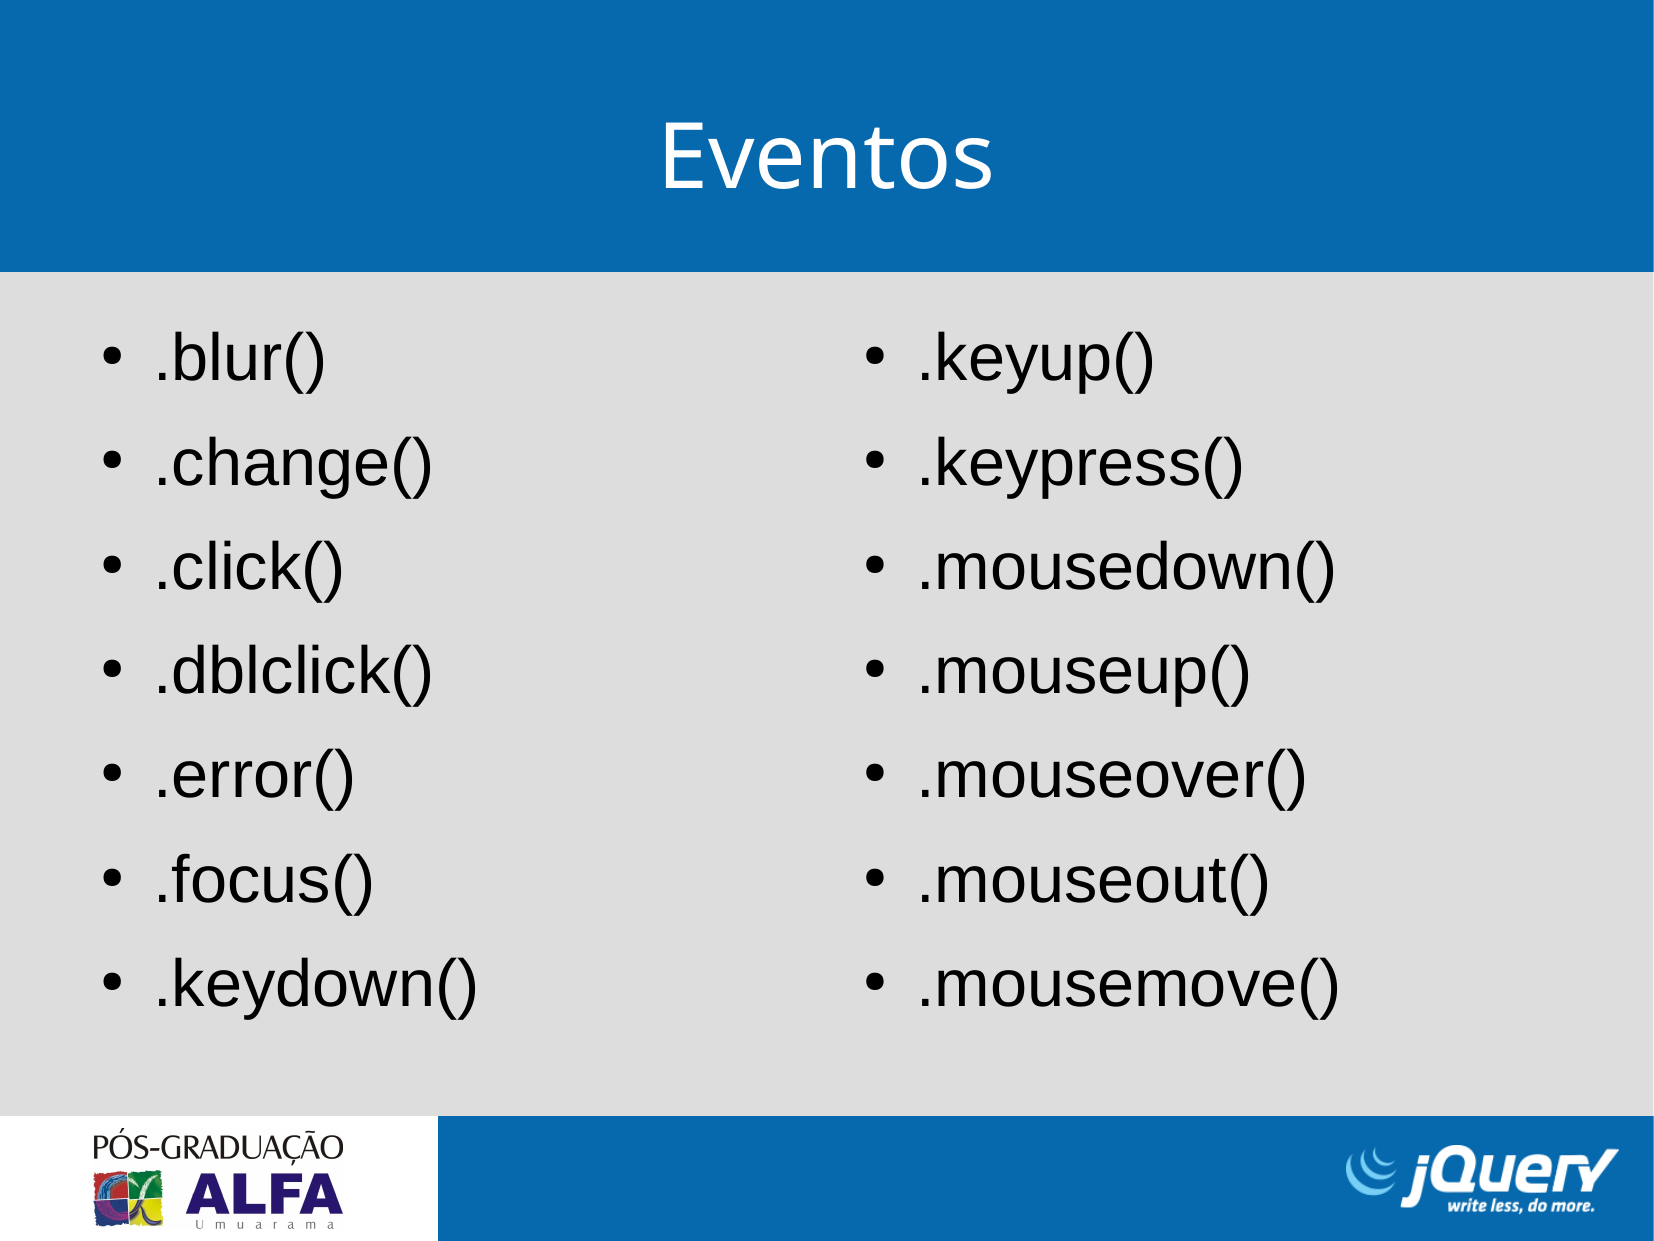

# Eventos
.blur()
.change()
.click()
.dblclick()
.error()
.focus()
.keydown()
.keyup()
.keypress()
.mousedown()
.mouseup()
.mouseover()
.mouseout()
.mousemove()